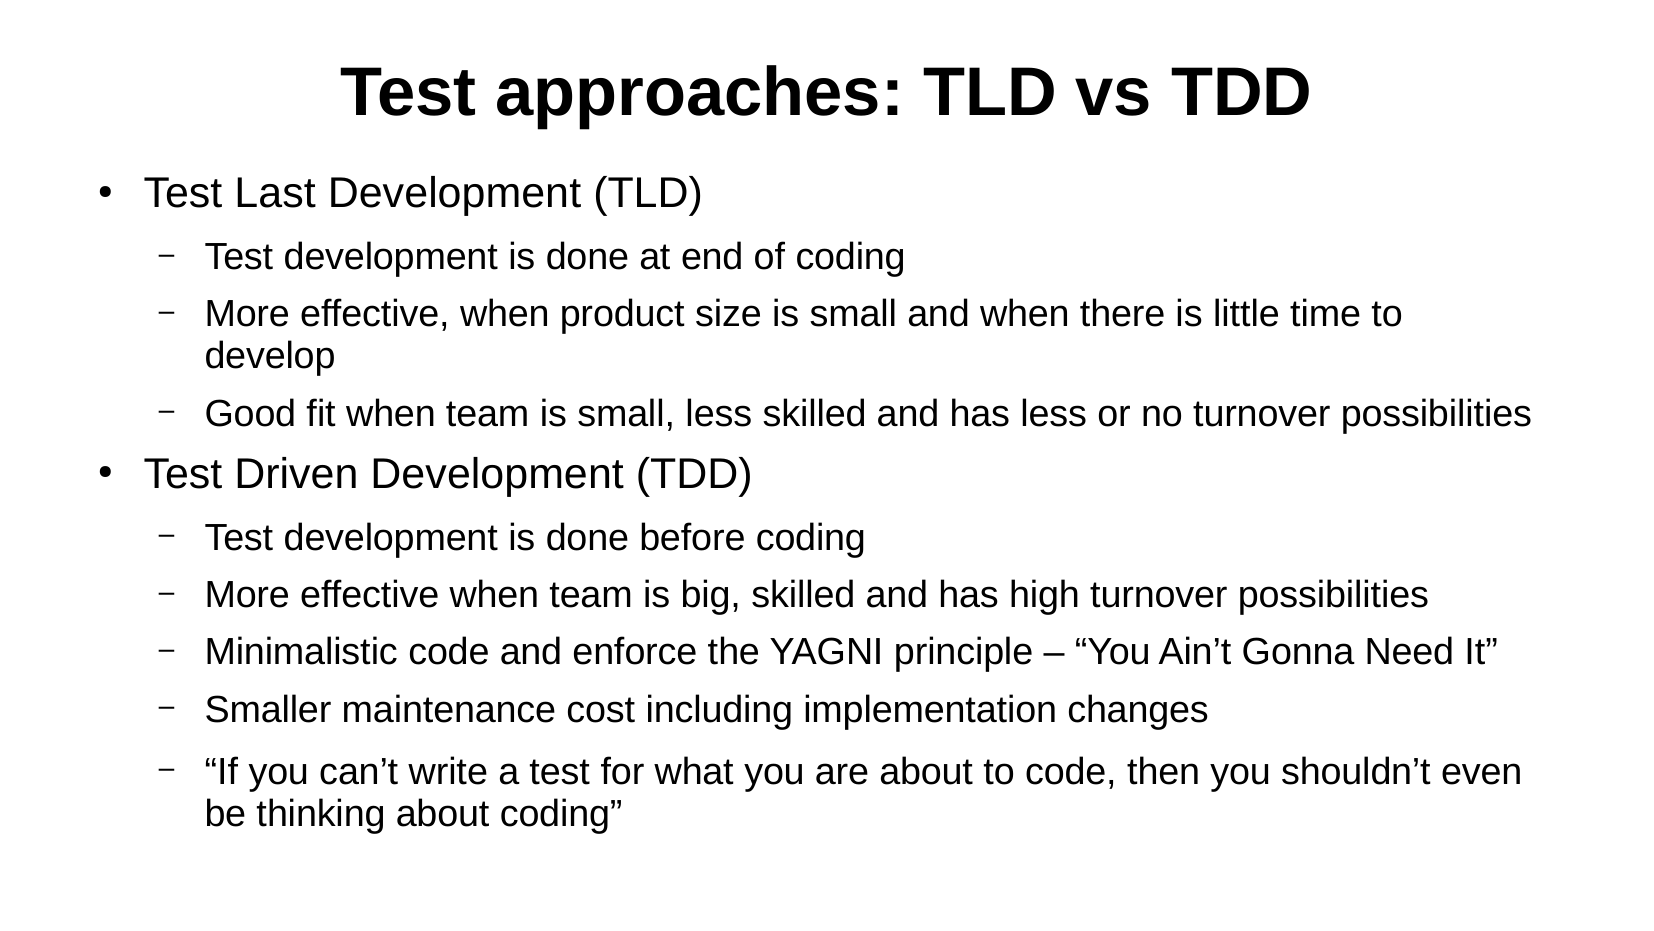

# Test approaches: TLD vs TDD
Test Last Development (TLD)
Test development is done at end of coding
More effective, when product size is small and when there is little time to develop
Good fit when team is small, less skilled and has less or no turnover possibilities
Test Driven Development (TDD)
Test development is done before coding
More effective when team is big, skilled and has high turnover possibilities
Minimalistic code and enforce the YAGNI principle – “You Ain’t Gonna Need It”
Smaller maintenance cost including implementation changes
“If you can’t write a test for what you are about to code, then you shouldn’t even be thinking about coding”